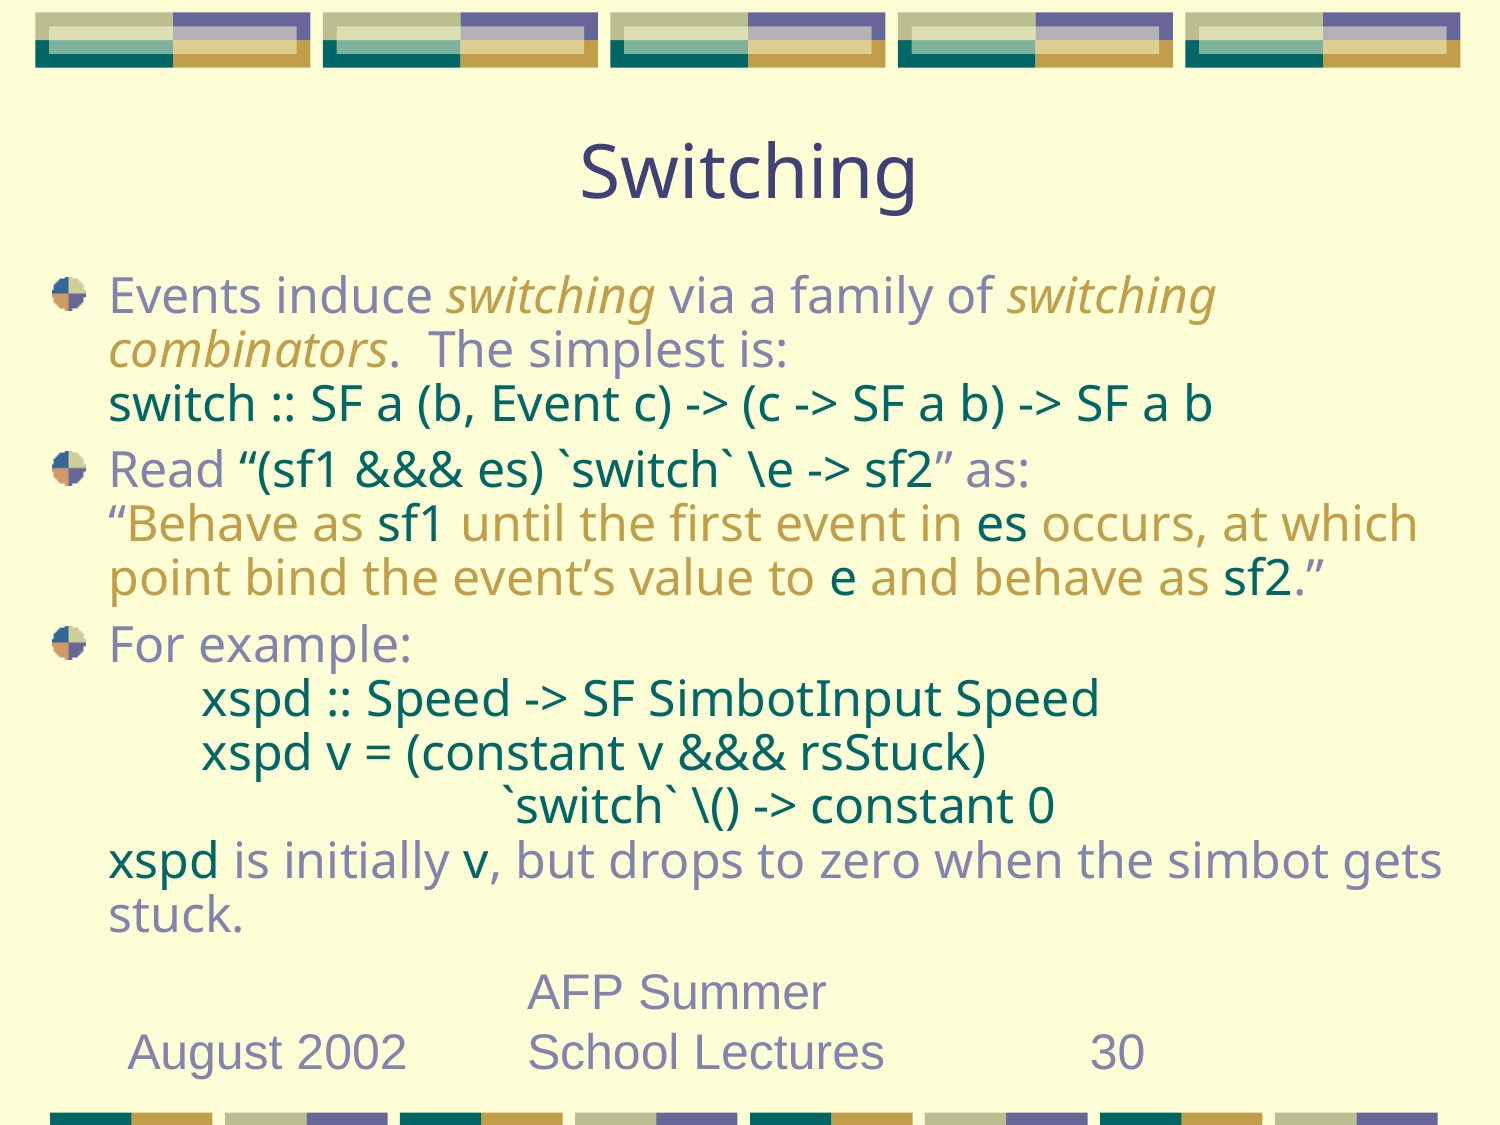

# Switching
Events induce switching via a family of switching combinators. The simplest is:
switch :: SF a (b, Event c) -> (c -> SF a b) -> SF a b
Read “(sf1 &&& es) `switch` \e -> sf2” as:
“Behave as sf1 until the first event in es occurs, at which point bind the event’s value to e and behave as sf2.”
For example:
	xspd :: Speed -> SF SimbotInput Speed
	xspd v = (constant v &&& rsStuck)
			`switch` \() -> constant 0
xspd is initially v, but drops to zero when the simbot gets stuck.
August 2002
30